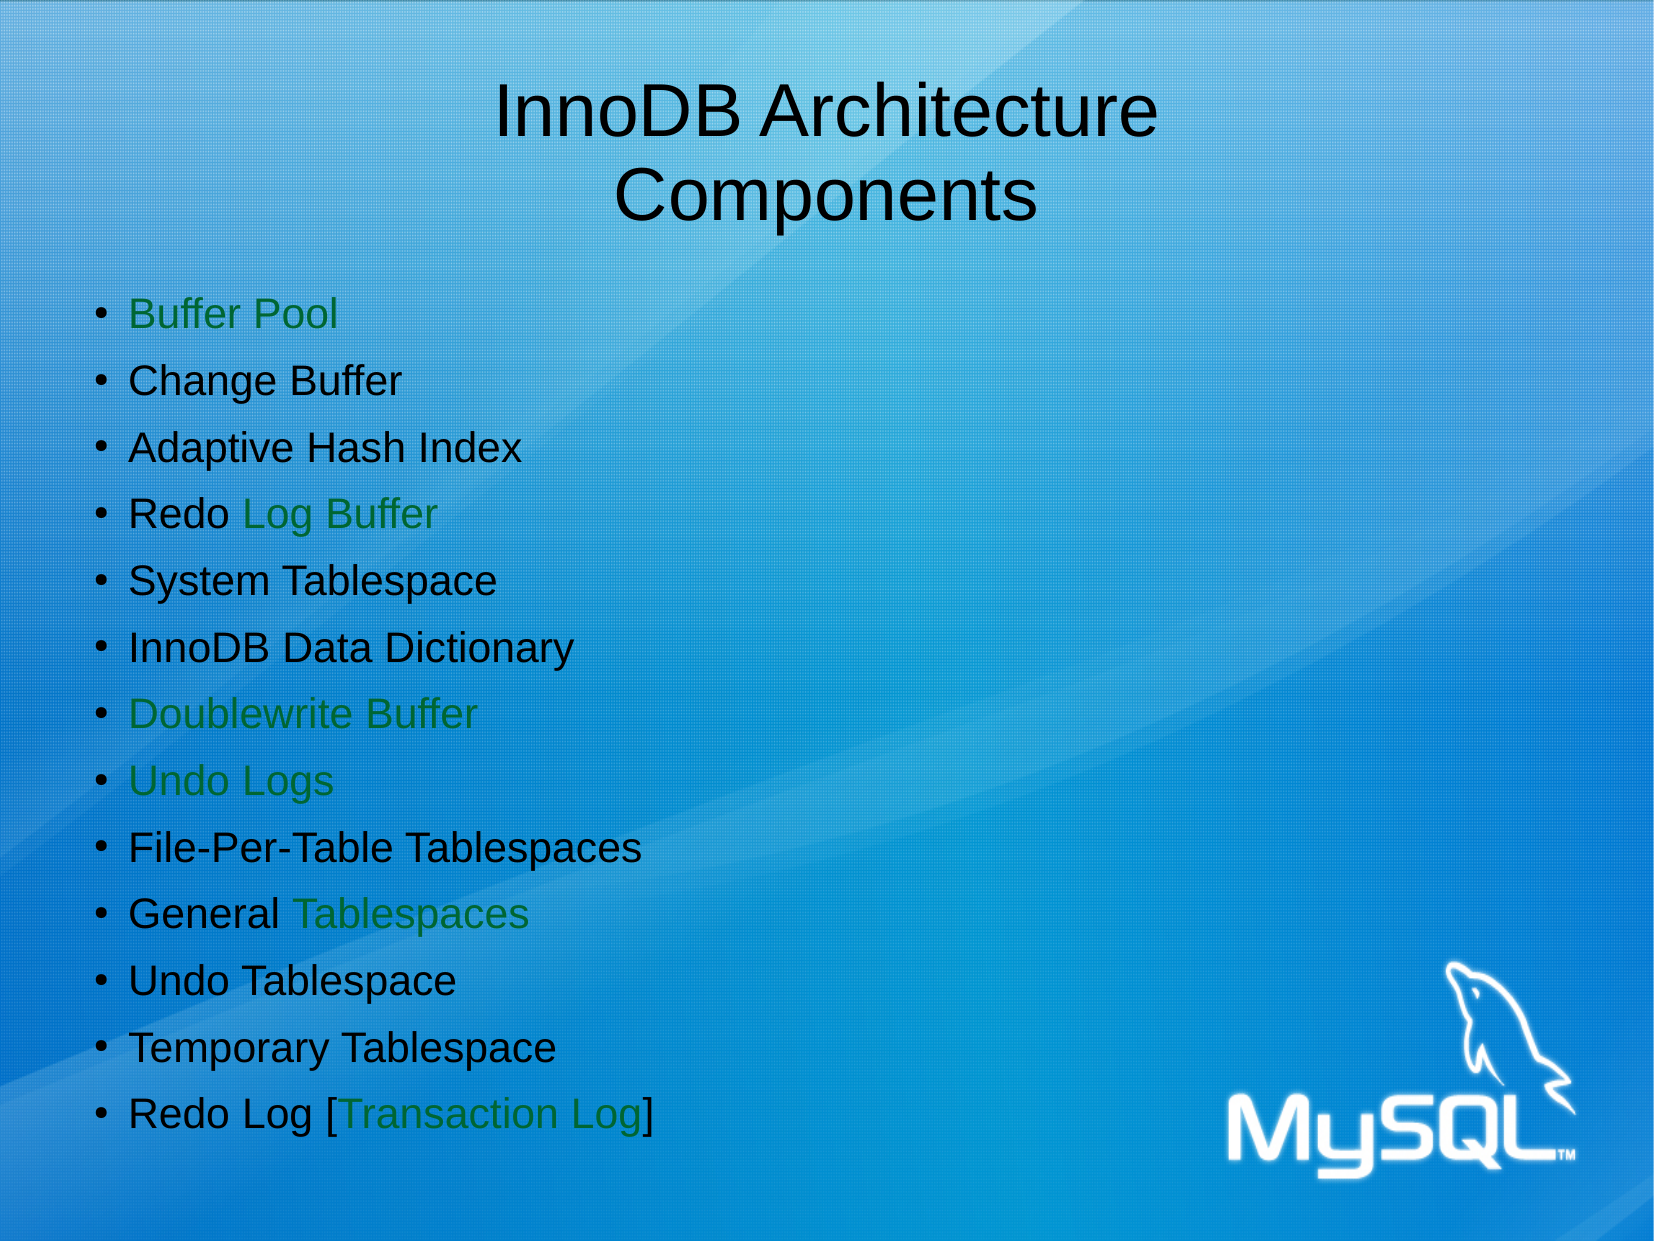

# InnoDB Architecture Components
Buffer Pool
Change Buffer
Adaptive Hash Index
Redo Log Buffer
System Tablespace
InnoDB Data Dictionary
Doublewrite Buffer
Undo Logs
File-Per-Table Tablespaces
General Tablespaces
Undo Tablespace
Temporary Tablespace
Redo Log [Transaction Log]